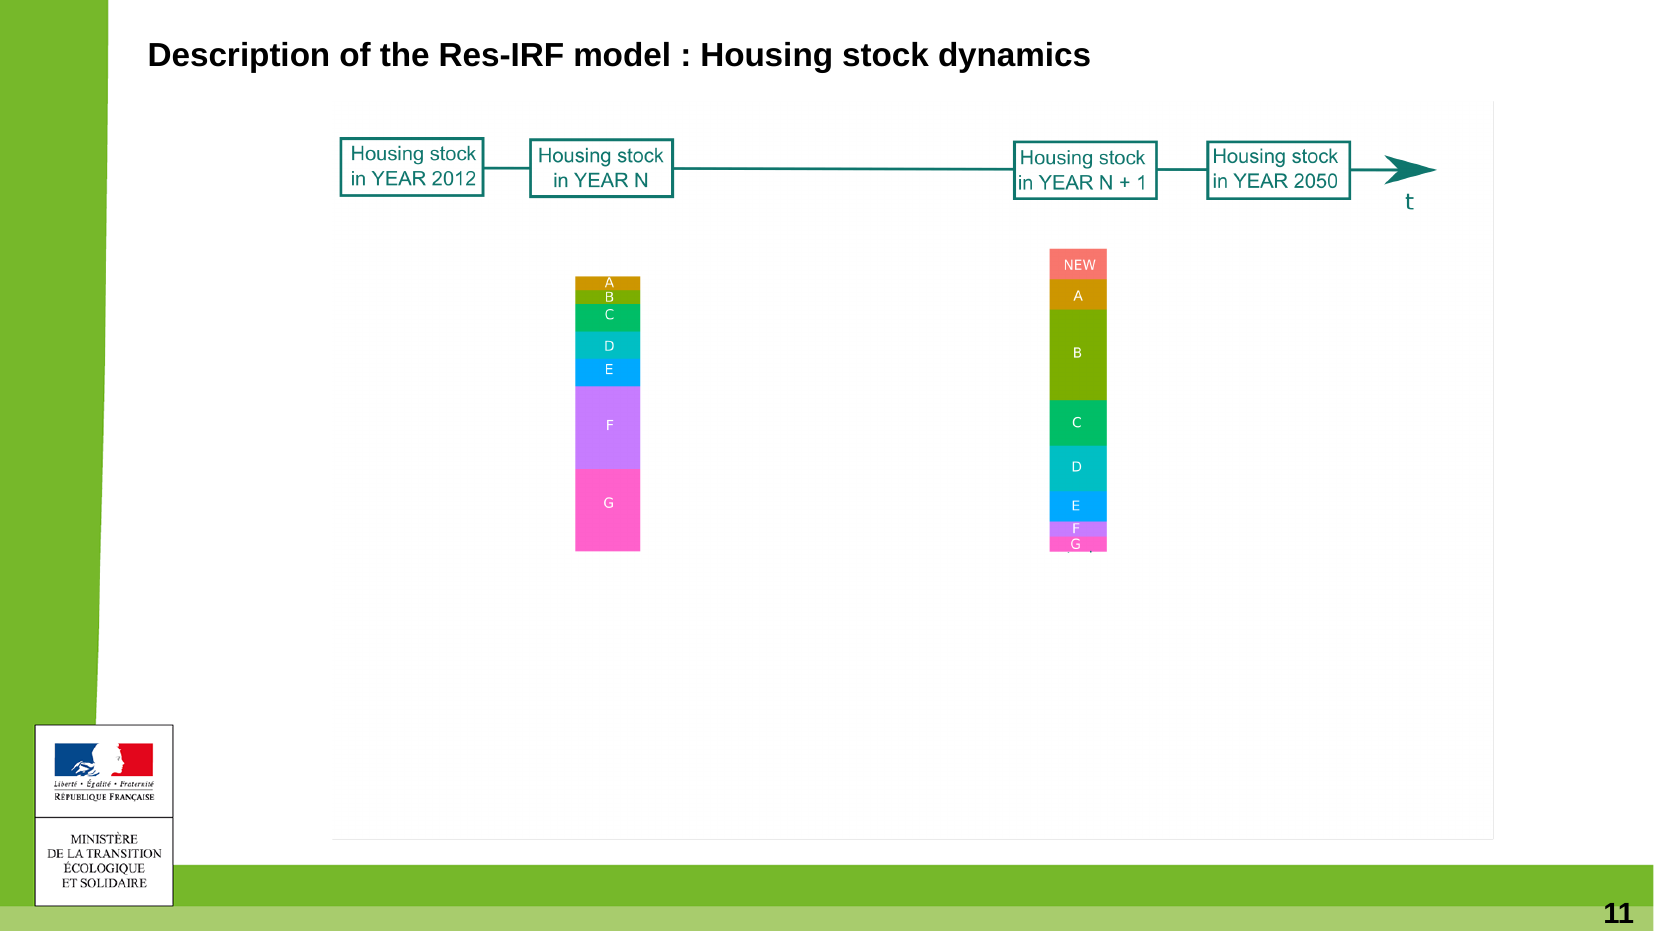

Description of the Res-IRF model : Housing stock dynamics